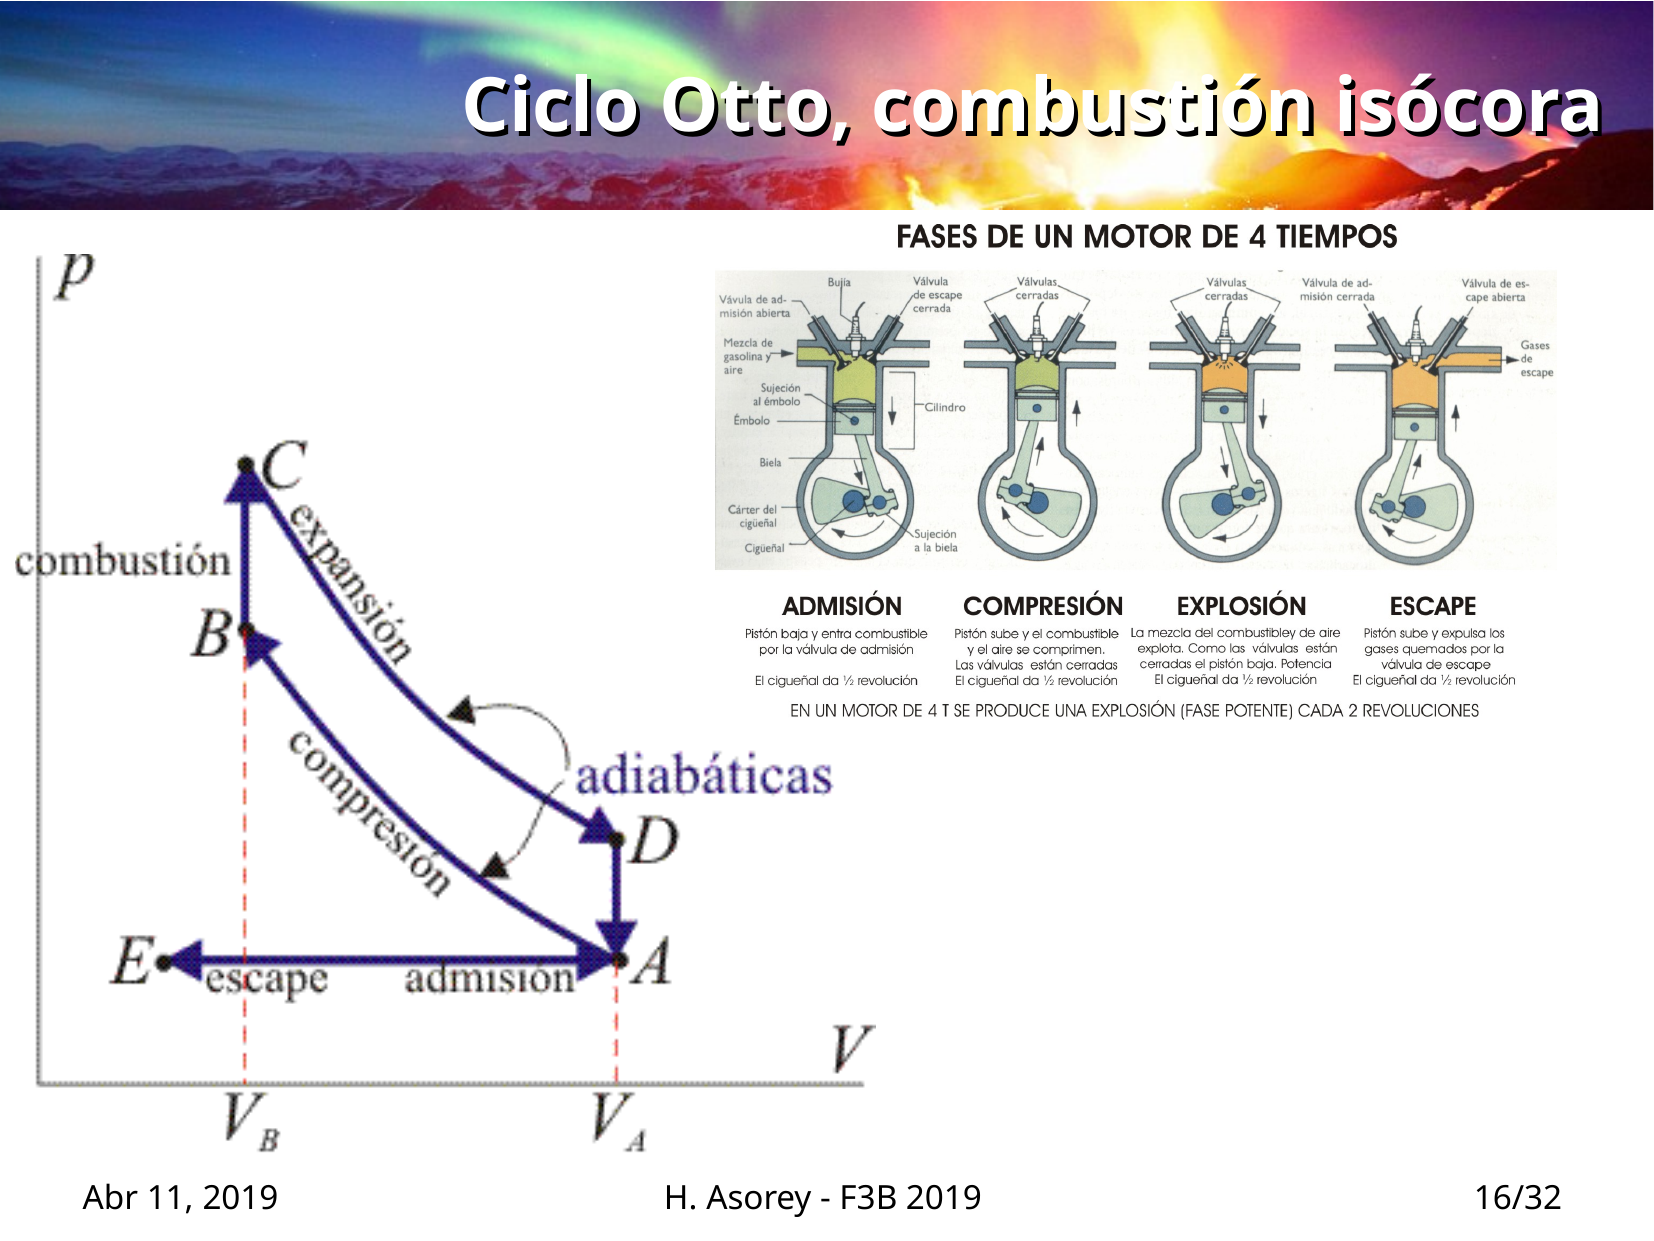

# Ciclo Otto, combustión isócora
Abr 11, 2019
H. Asorey - F3B 2019
16